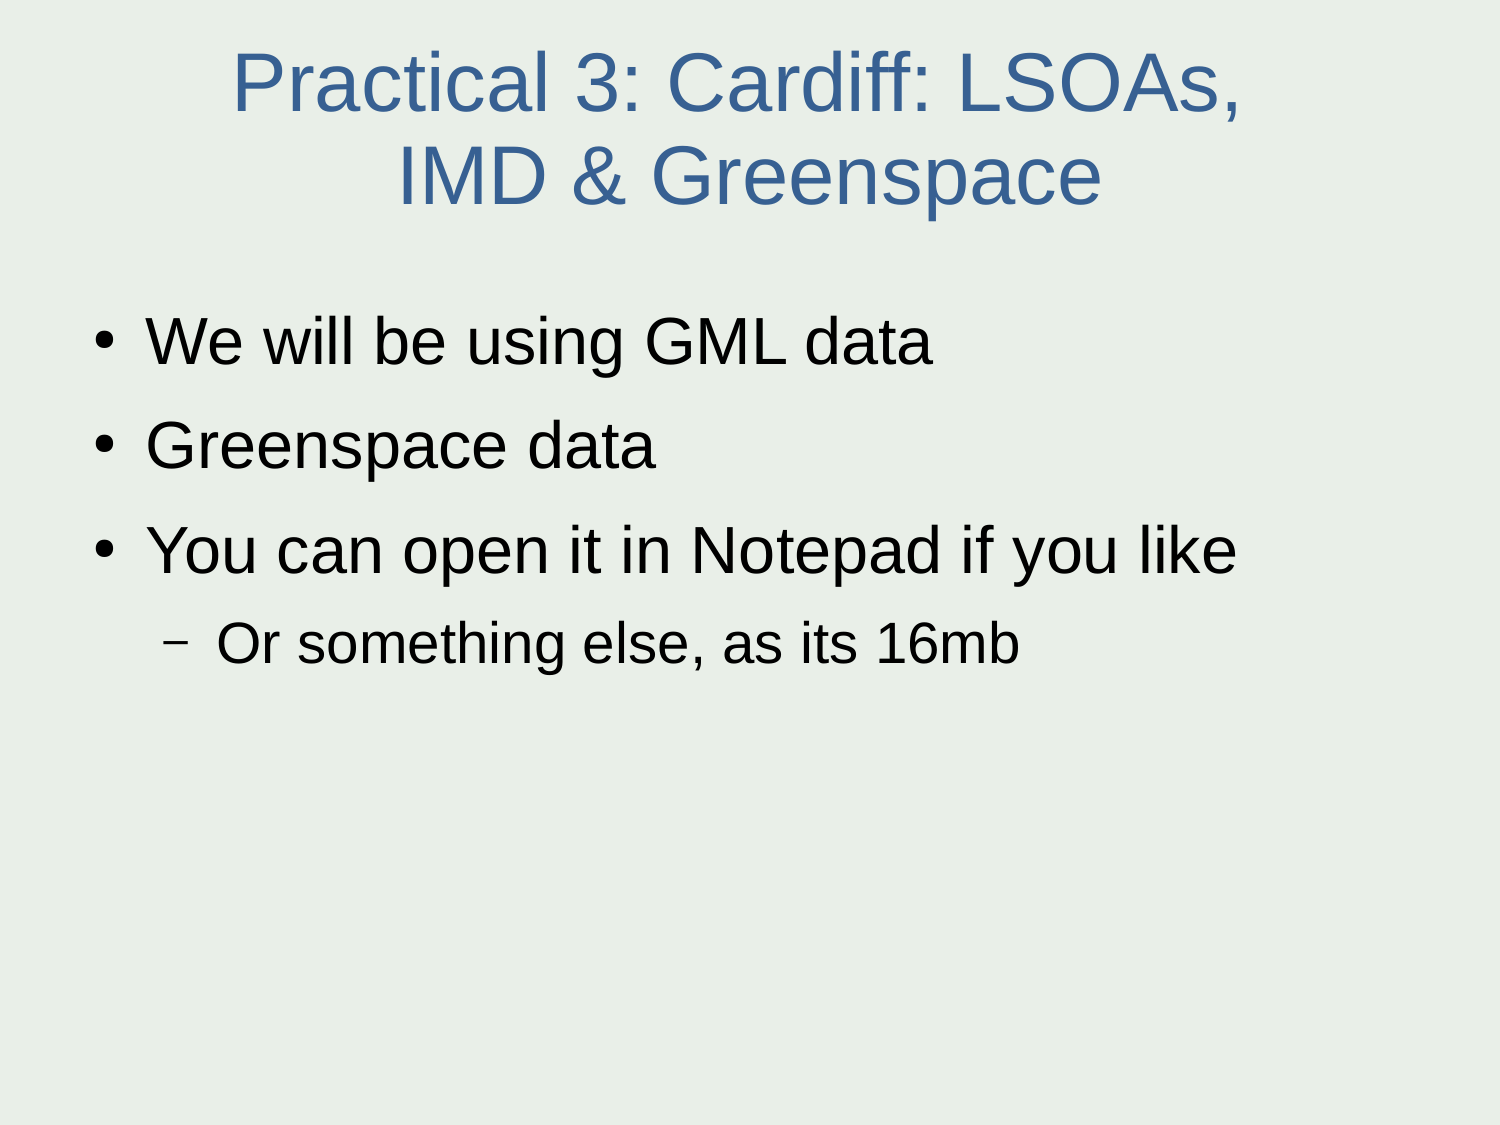

Practical 3: Cardiff: LSOAs,
IMD & Greenspace
# We will be using GML data
Greenspace data
You can open it in Notepad if you like
Or something else, as its 16mb